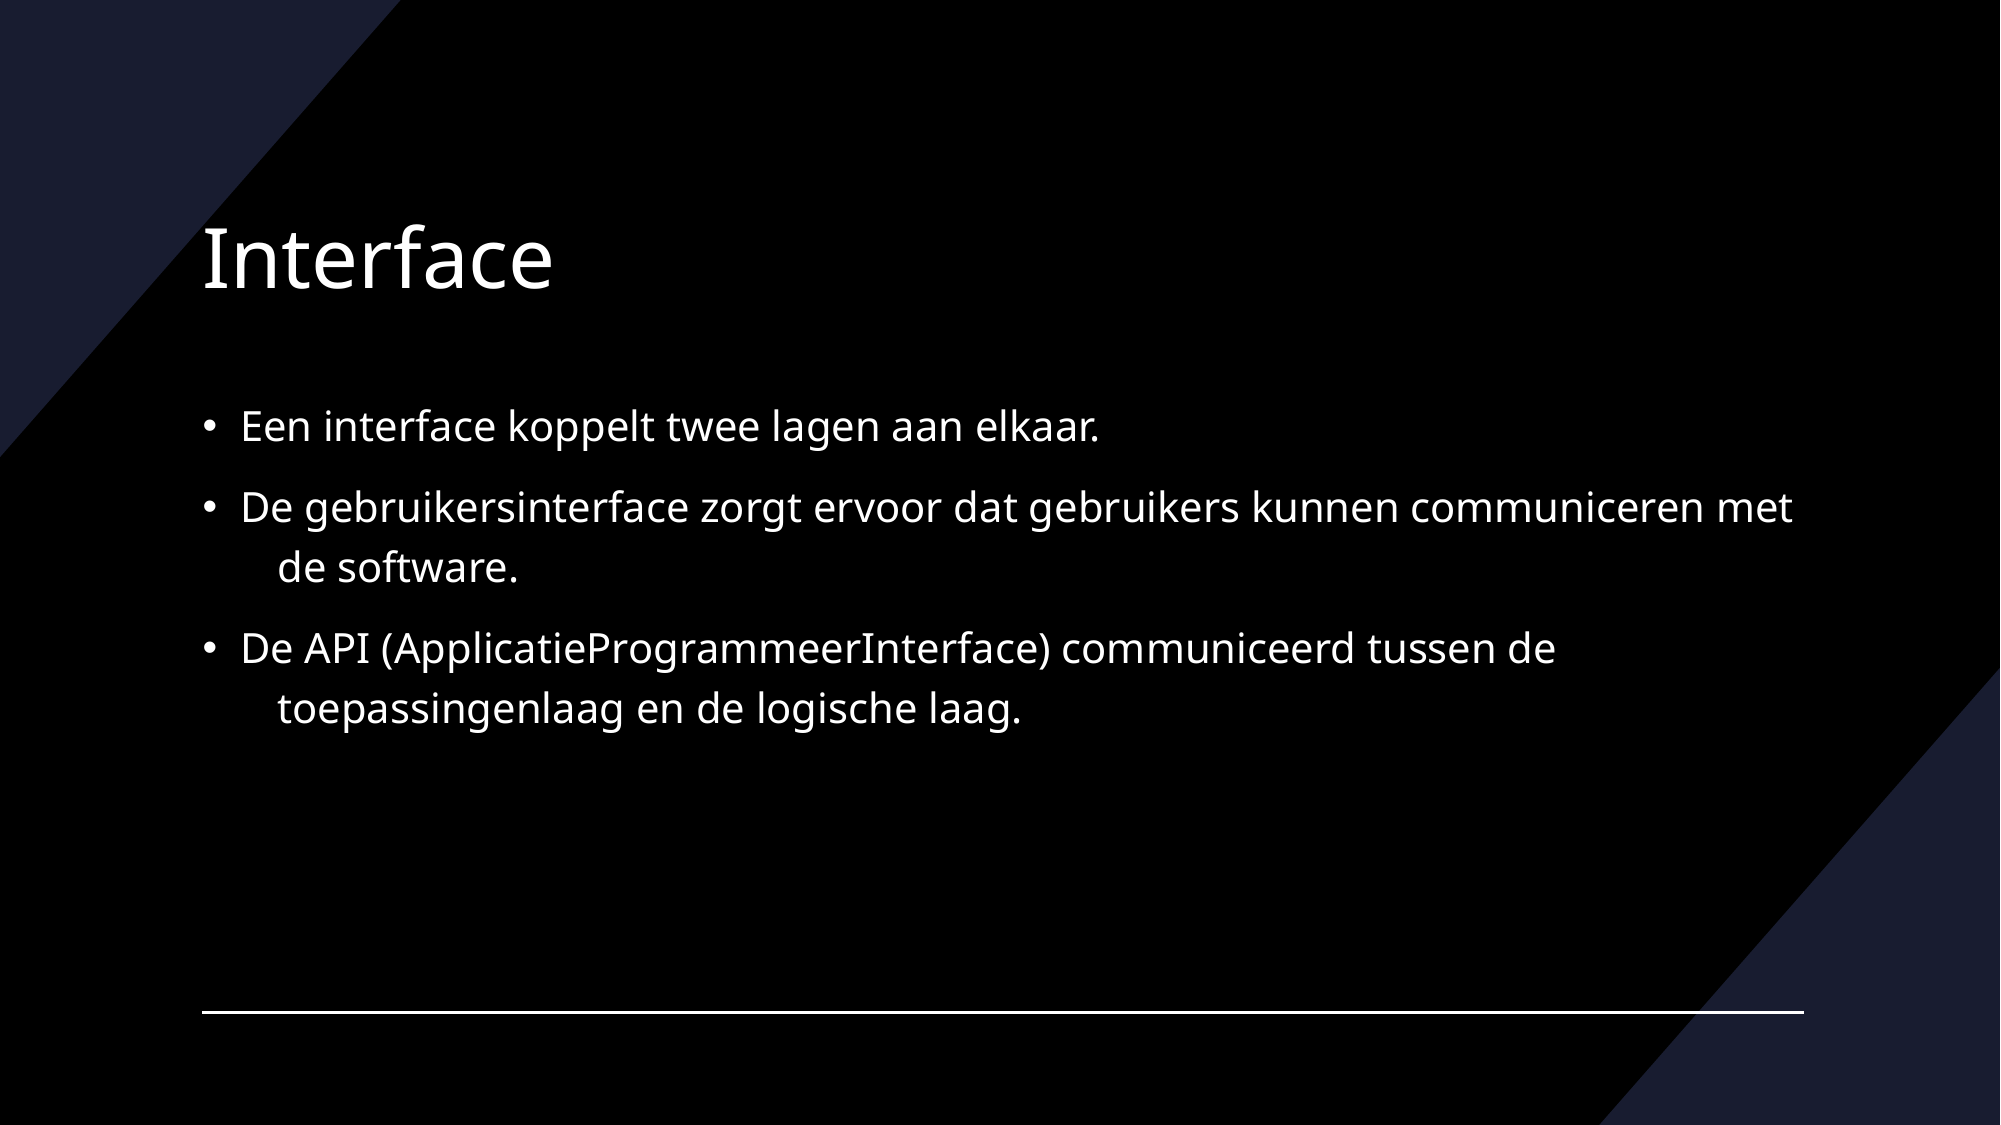

# Interface
Een interface koppelt twee lagen aan elkaar.
De gebruikersinterface zorgt ervoor dat gebruikers kunnen communiceren met de software.
De API (ApplicatieProgrammeerInterface) communiceerd tussen de toepassingenlaag en de logische laag.